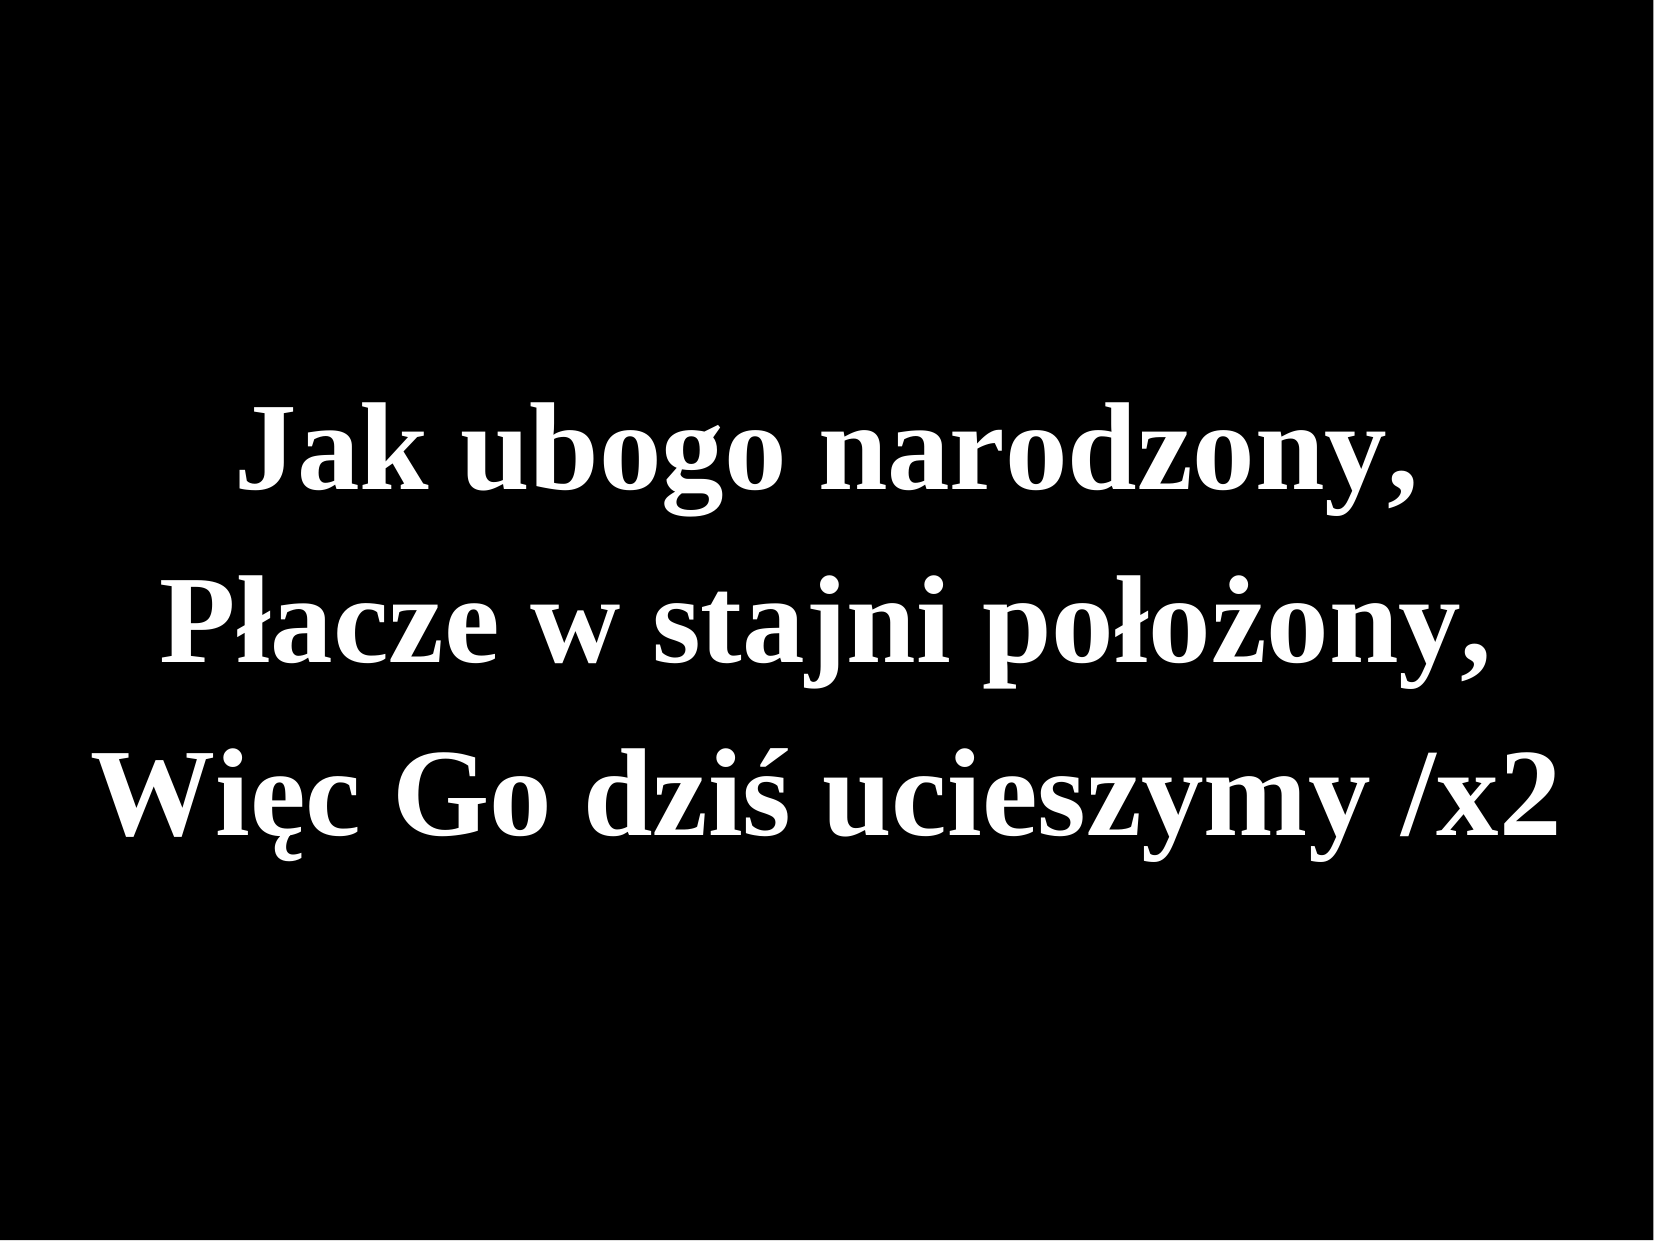

# Jak ubogo narodzony, ppp Płacze w stajni położony, ppp Więc Go dziś ucieszymy /x2